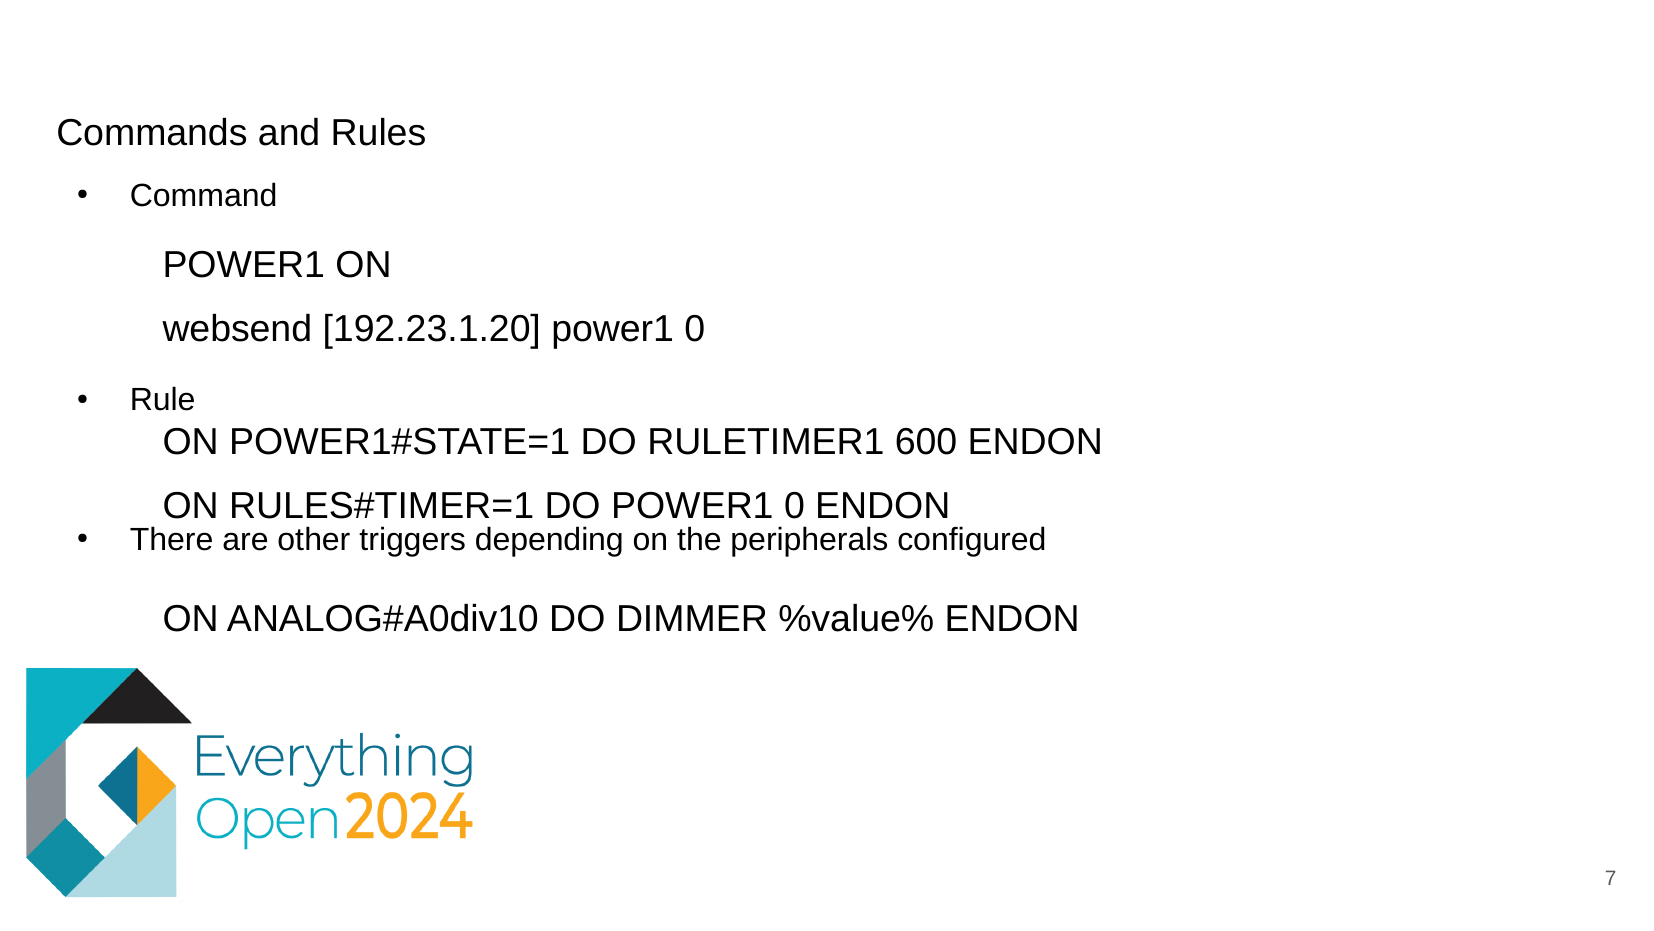

# Commands and Rules
Command
Rule
There are other triggers depending on the peripherals configured
POWER1 ON
websend [192.23.1.20] power1 0
ON POWER1#STATE=1 DO RULETIMER1 600 ENDON
ON RULES#TIMER=1 DO POWER1 0 ENDON
ON ANALOG#A0div10 DO DIMMER %value% ENDON
7